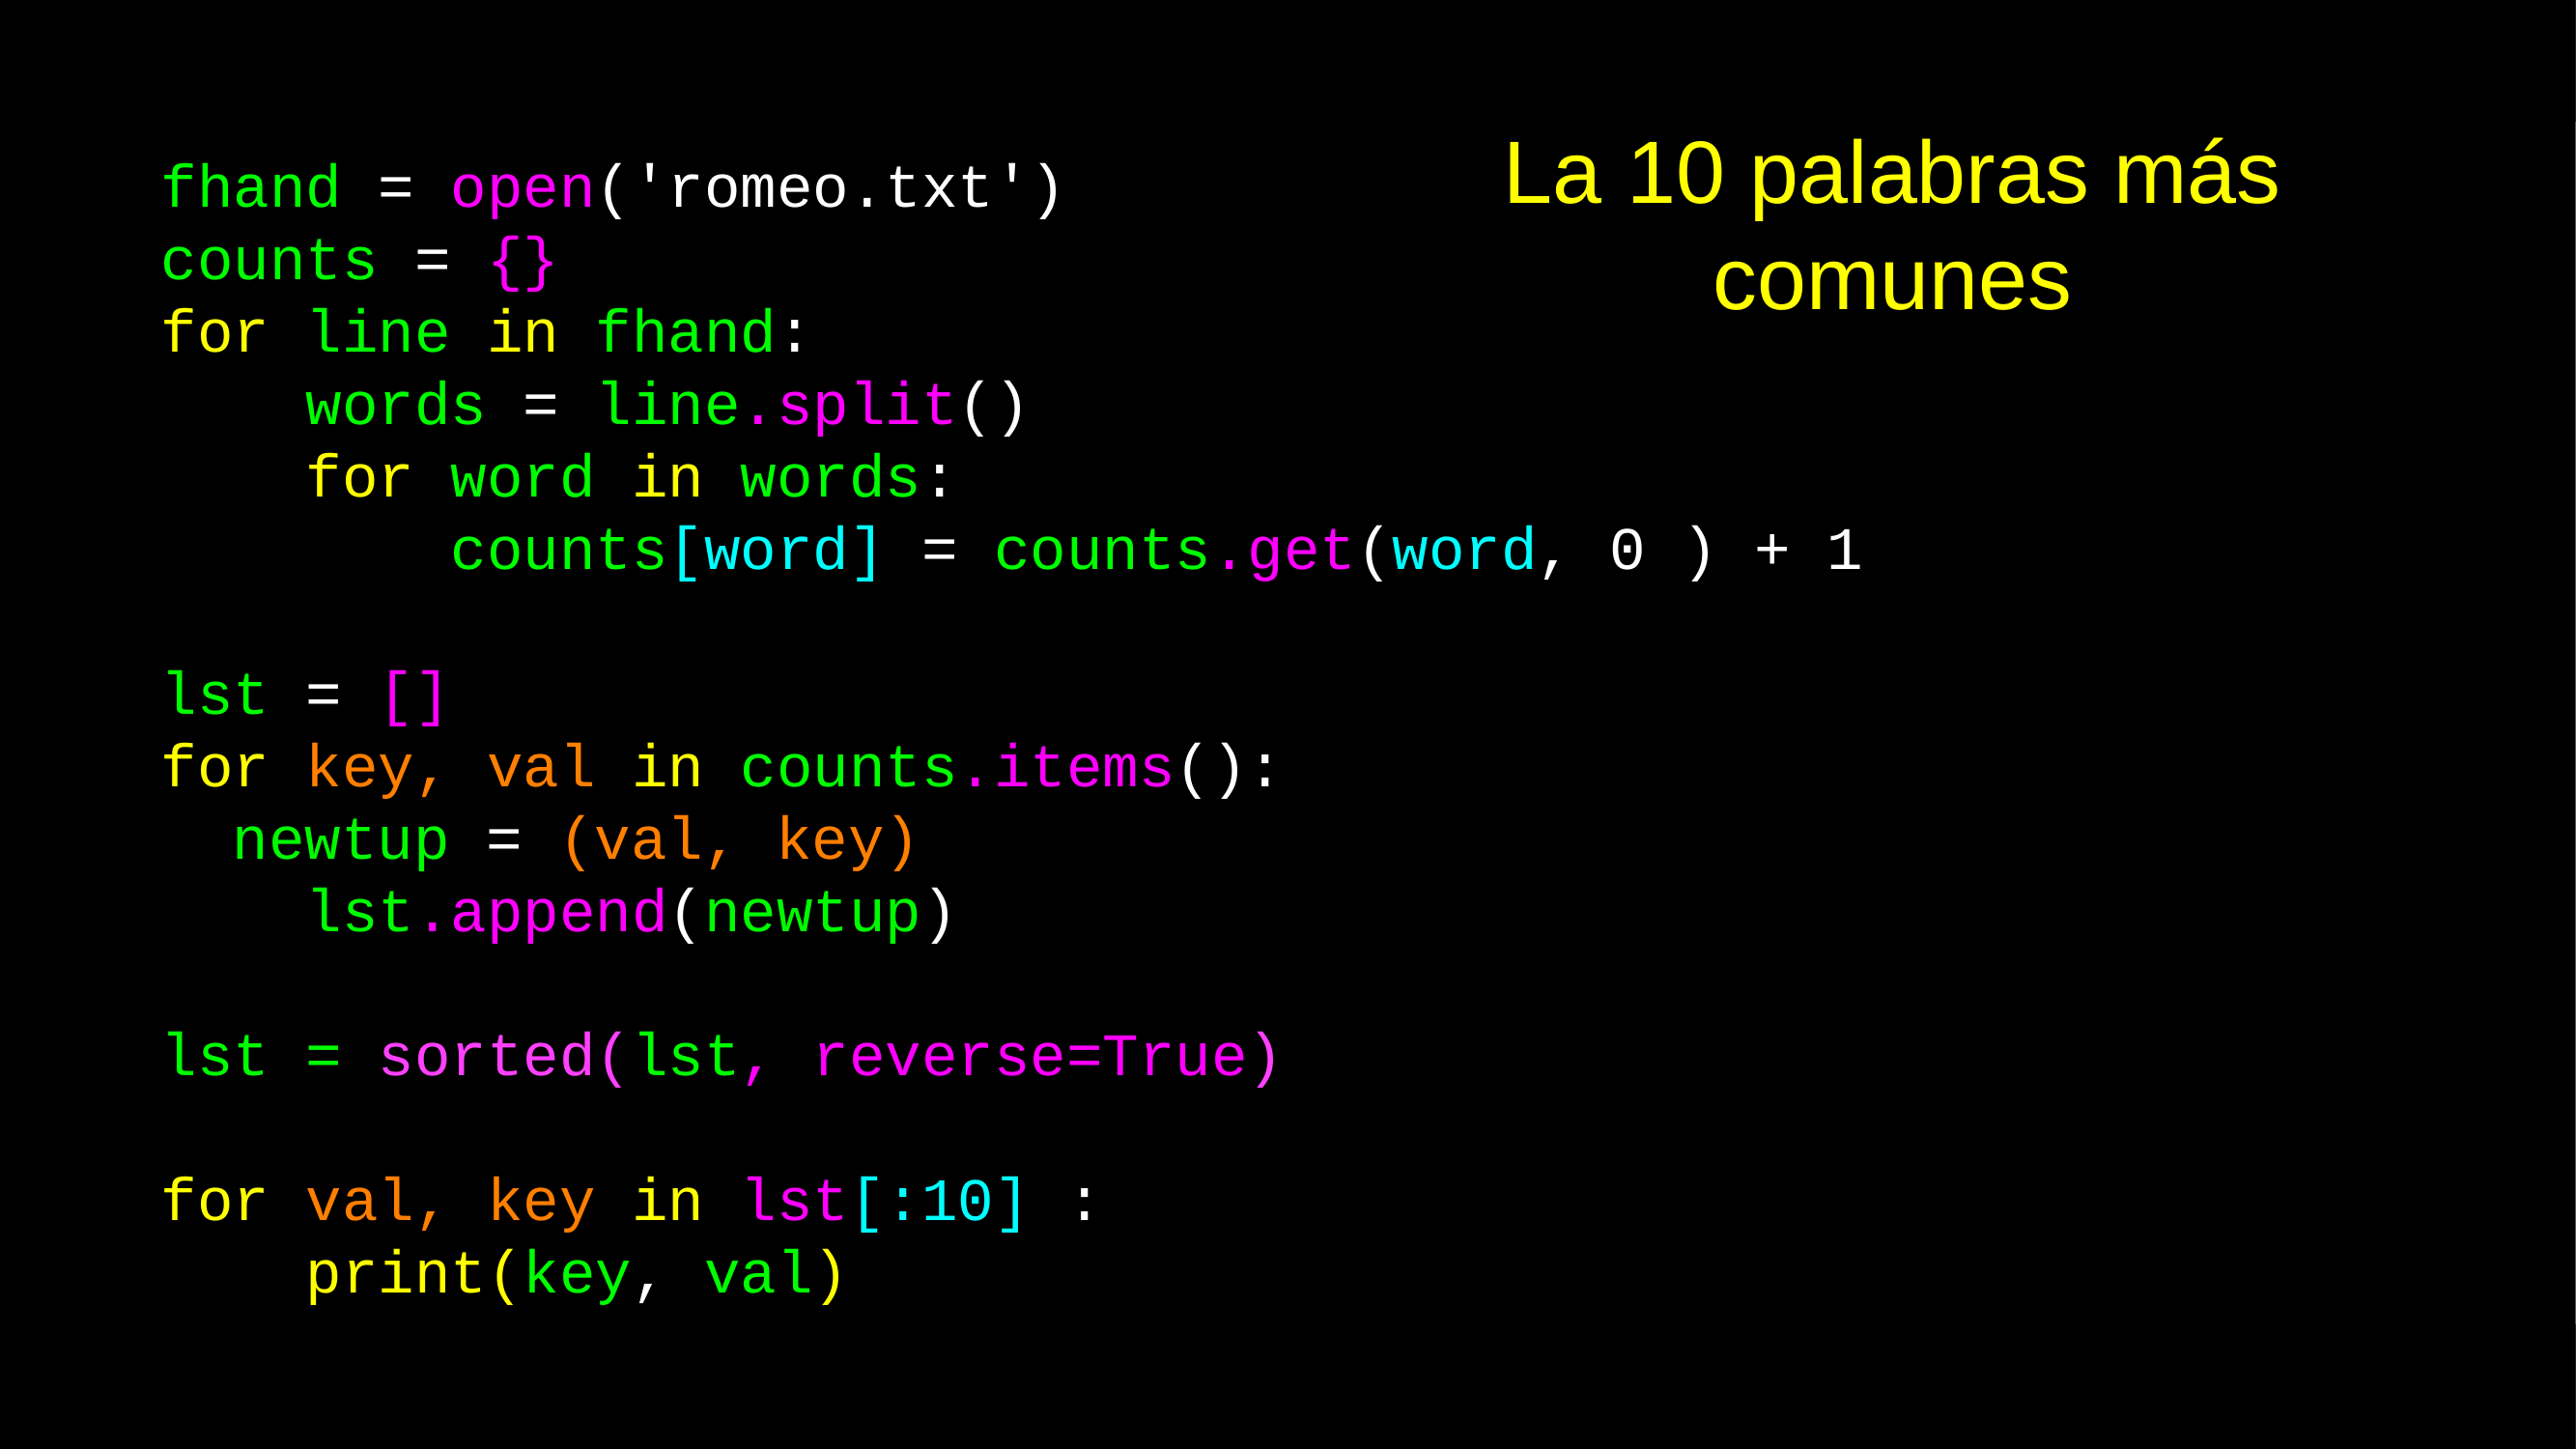

La 10 palabras más comunes
fhand = open('romeo.txt')
counts = {}
for line in fhand:
 words = line.split()
 for word in words:
 counts[word] = counts.get(word, 0 ) + 1
lst = []
for key, val in counts.items():
	newtup = (val, key)
 lst.append(newtup)
lst = sorted(lst, reverse=True)
for val, key in lst[:10] :
 print(key, val)